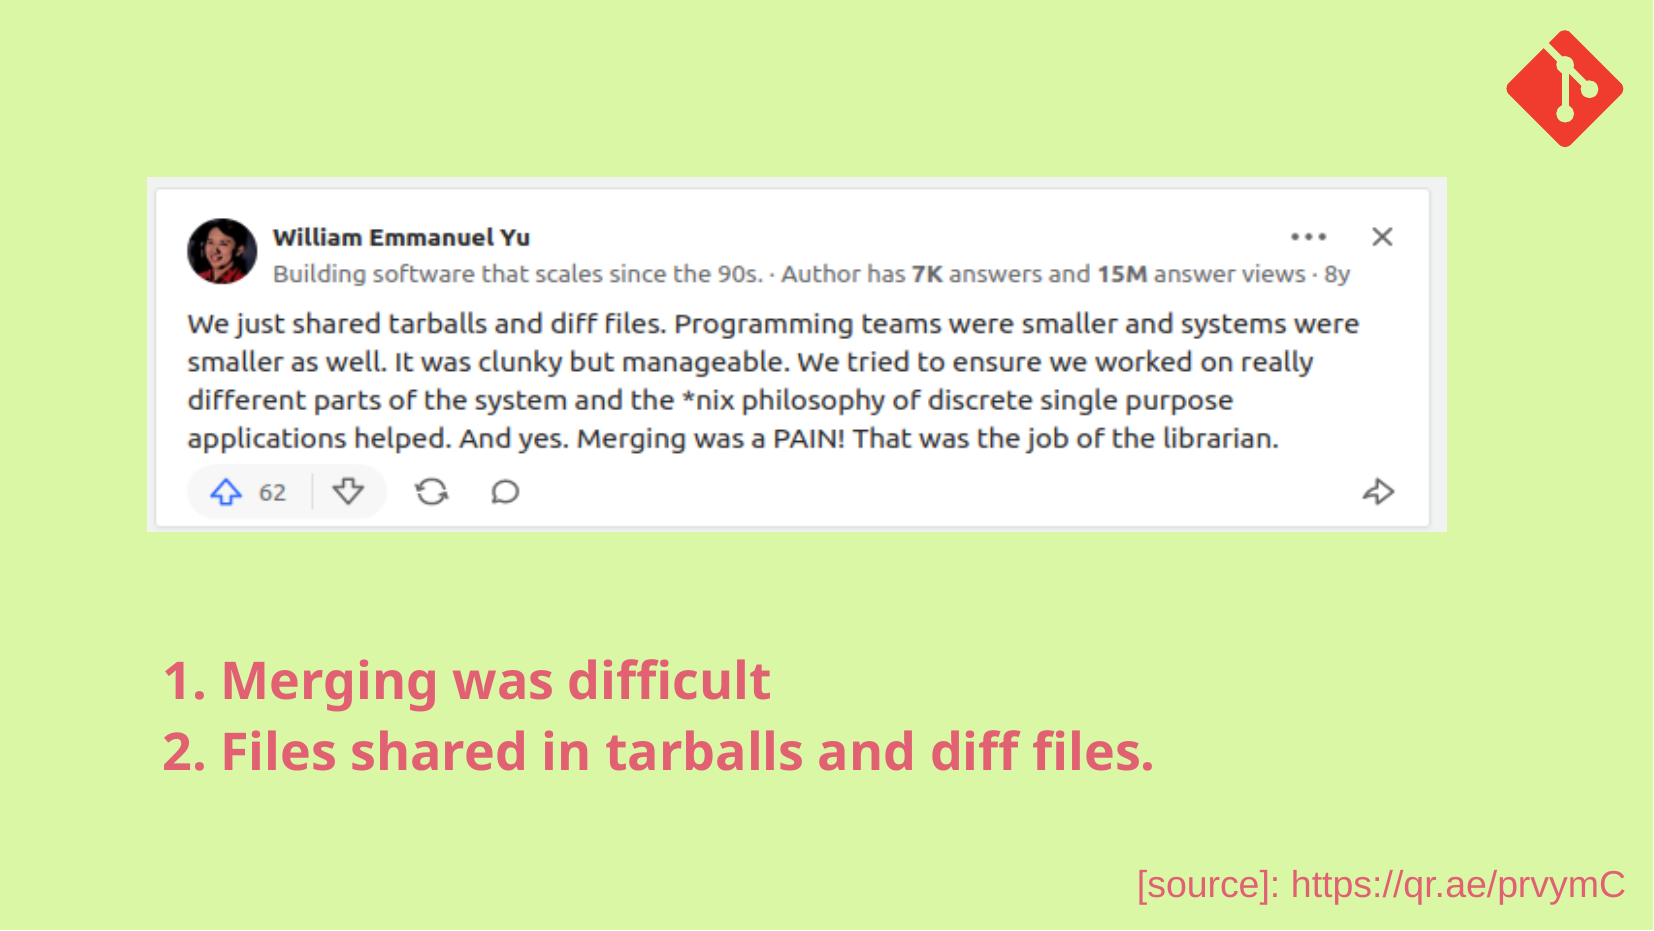

1. Merging was difficult
2. Files shared in tarballs and diff files.
[source]: https://qr.ae/prvymC